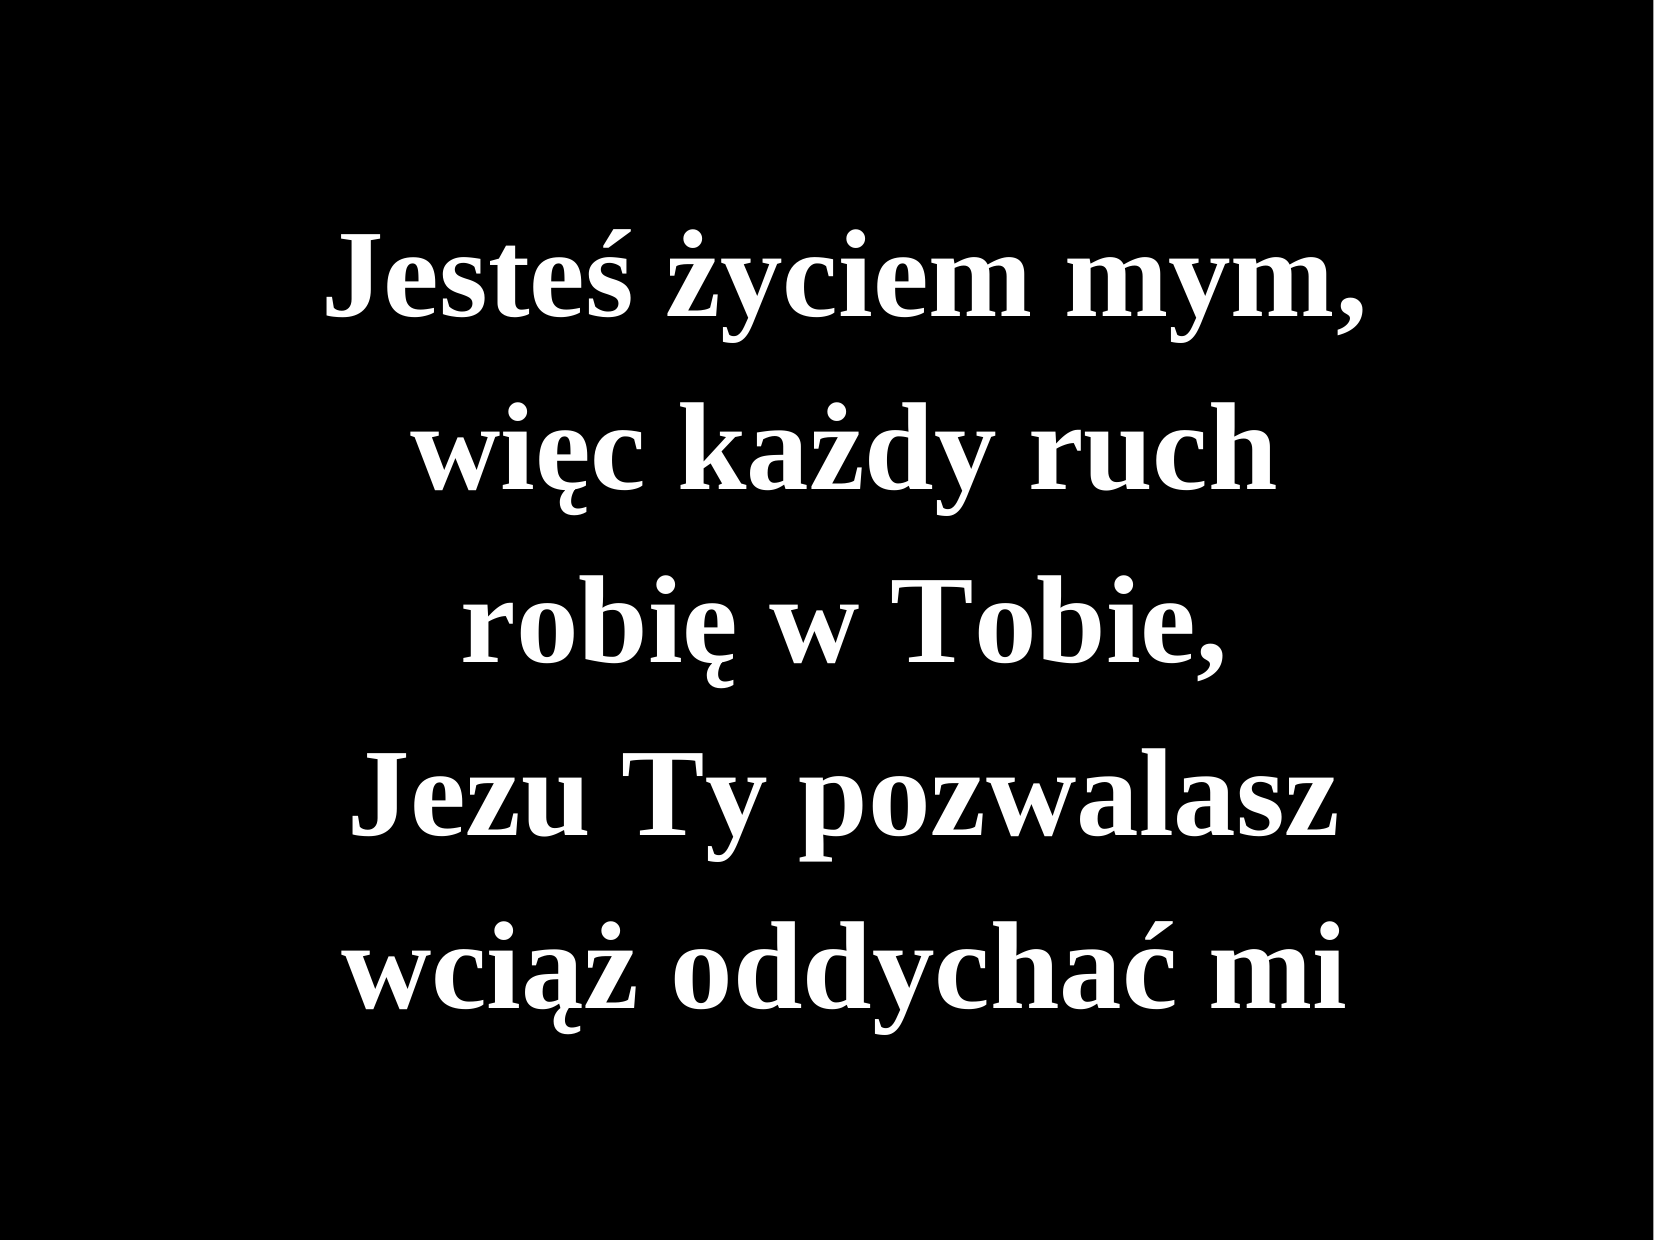

# Jesteś życiem mym,
ppp
więc każdy ruch
ppp
robię w Tobie,
ppp
Jezu Ty pozwalasz
ppp
wciąż oddychać mi